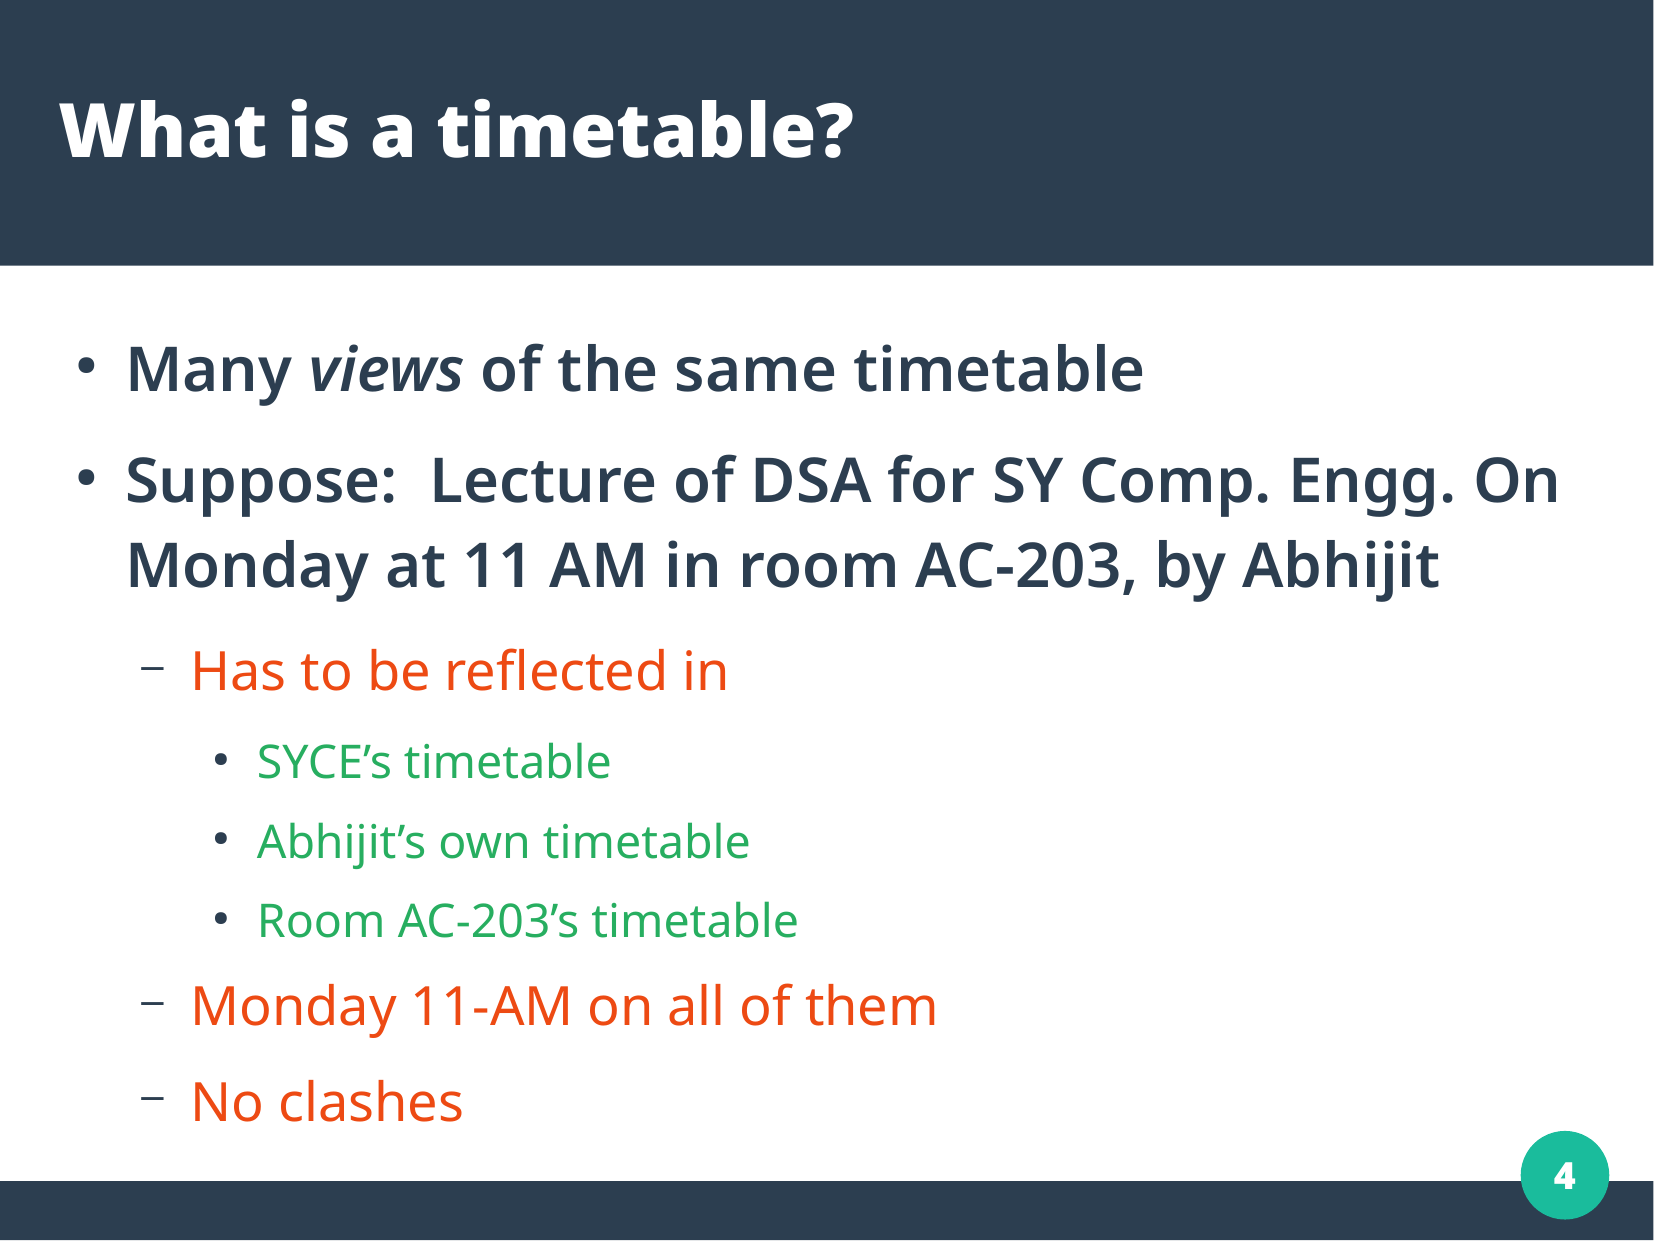

# What is a timetable?
Many views of the same timetable
Suppose: Lecture of DSA for SY Comp. Engg. On Monday at 11 AM in room AC-203, by Abhijit
Has to be reflected in
SYCE’s timetable
Abhijit’s own timetable
Room AC-203’s timetable
Monday 11-AM on all of them
No clashes
4